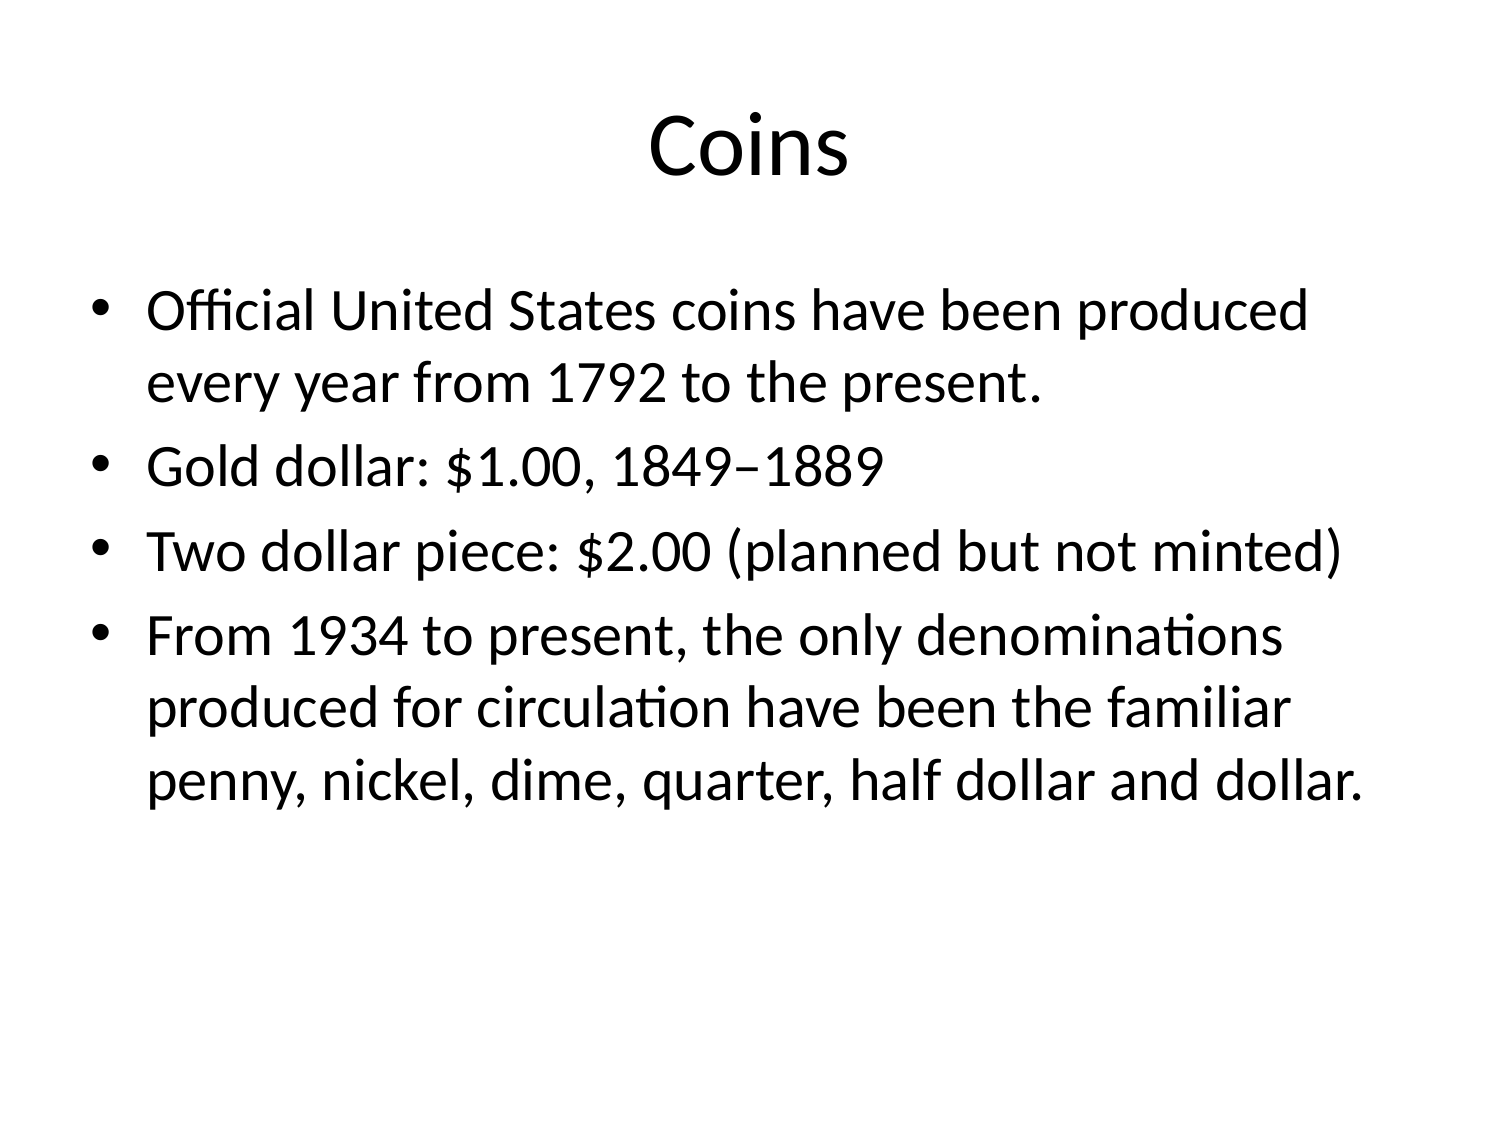

# Coins
Official United States coins have been produced every year from 1792 to the present.
Gold dollar: $1.00, 1849–1889
Two dollar piece: $2.00 (planned but not minted)
From 1934 to present, the only denominations produced for circulation have been the familiar penny, nickel, dime, quarter, half dollar and dollar.